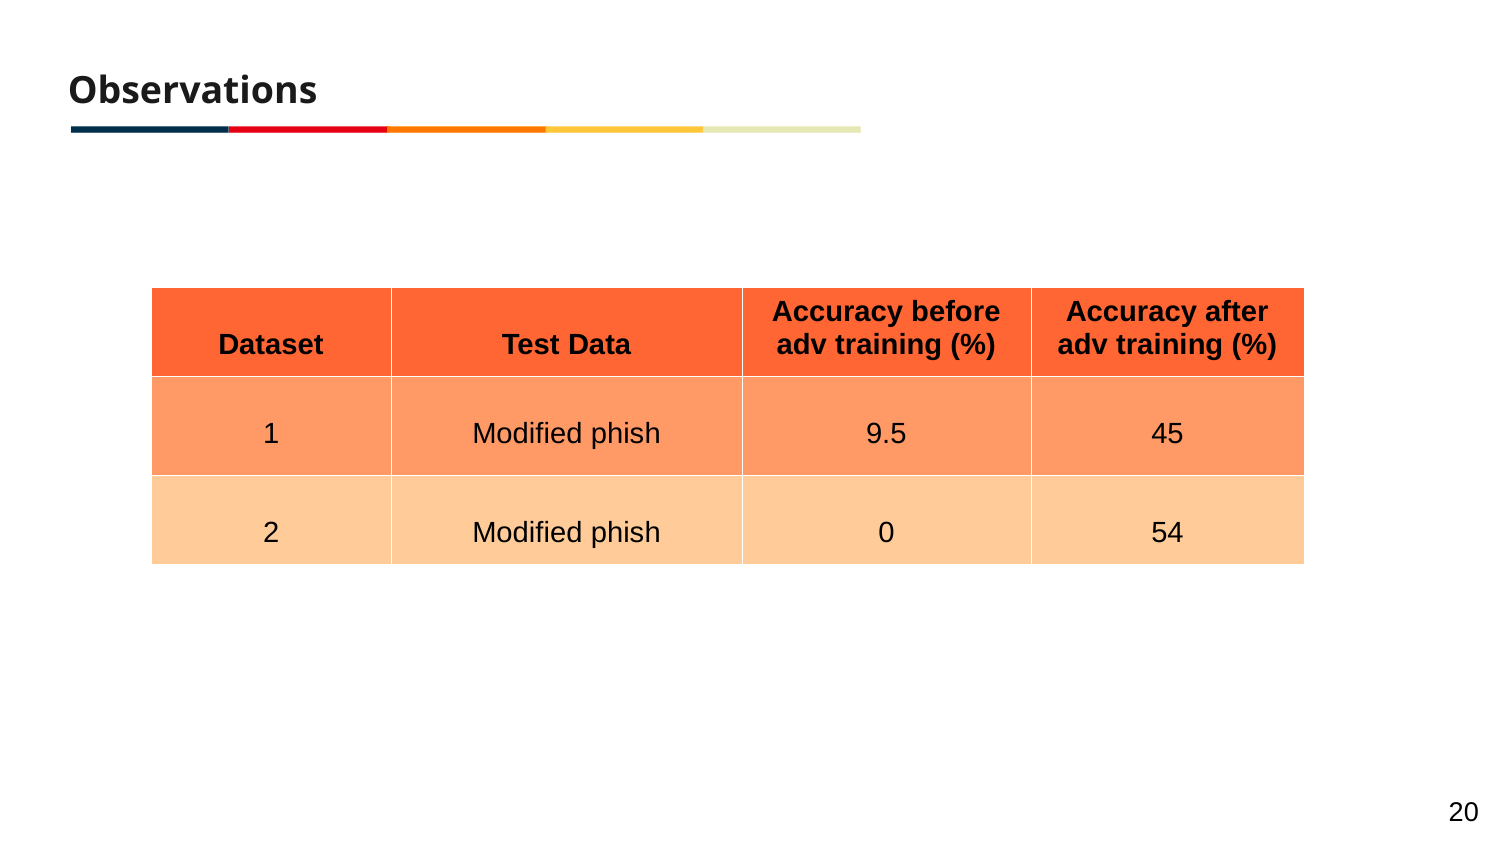

Observations
| Dataset | Test Data | Accuracy before adv training (%) | Accuracy after adv training (%) |
| --- | --- | --- | --- |
| 1 | Modified phish | 9.5 | 45 |
| 2 | Modified phish | 0 | 54 |